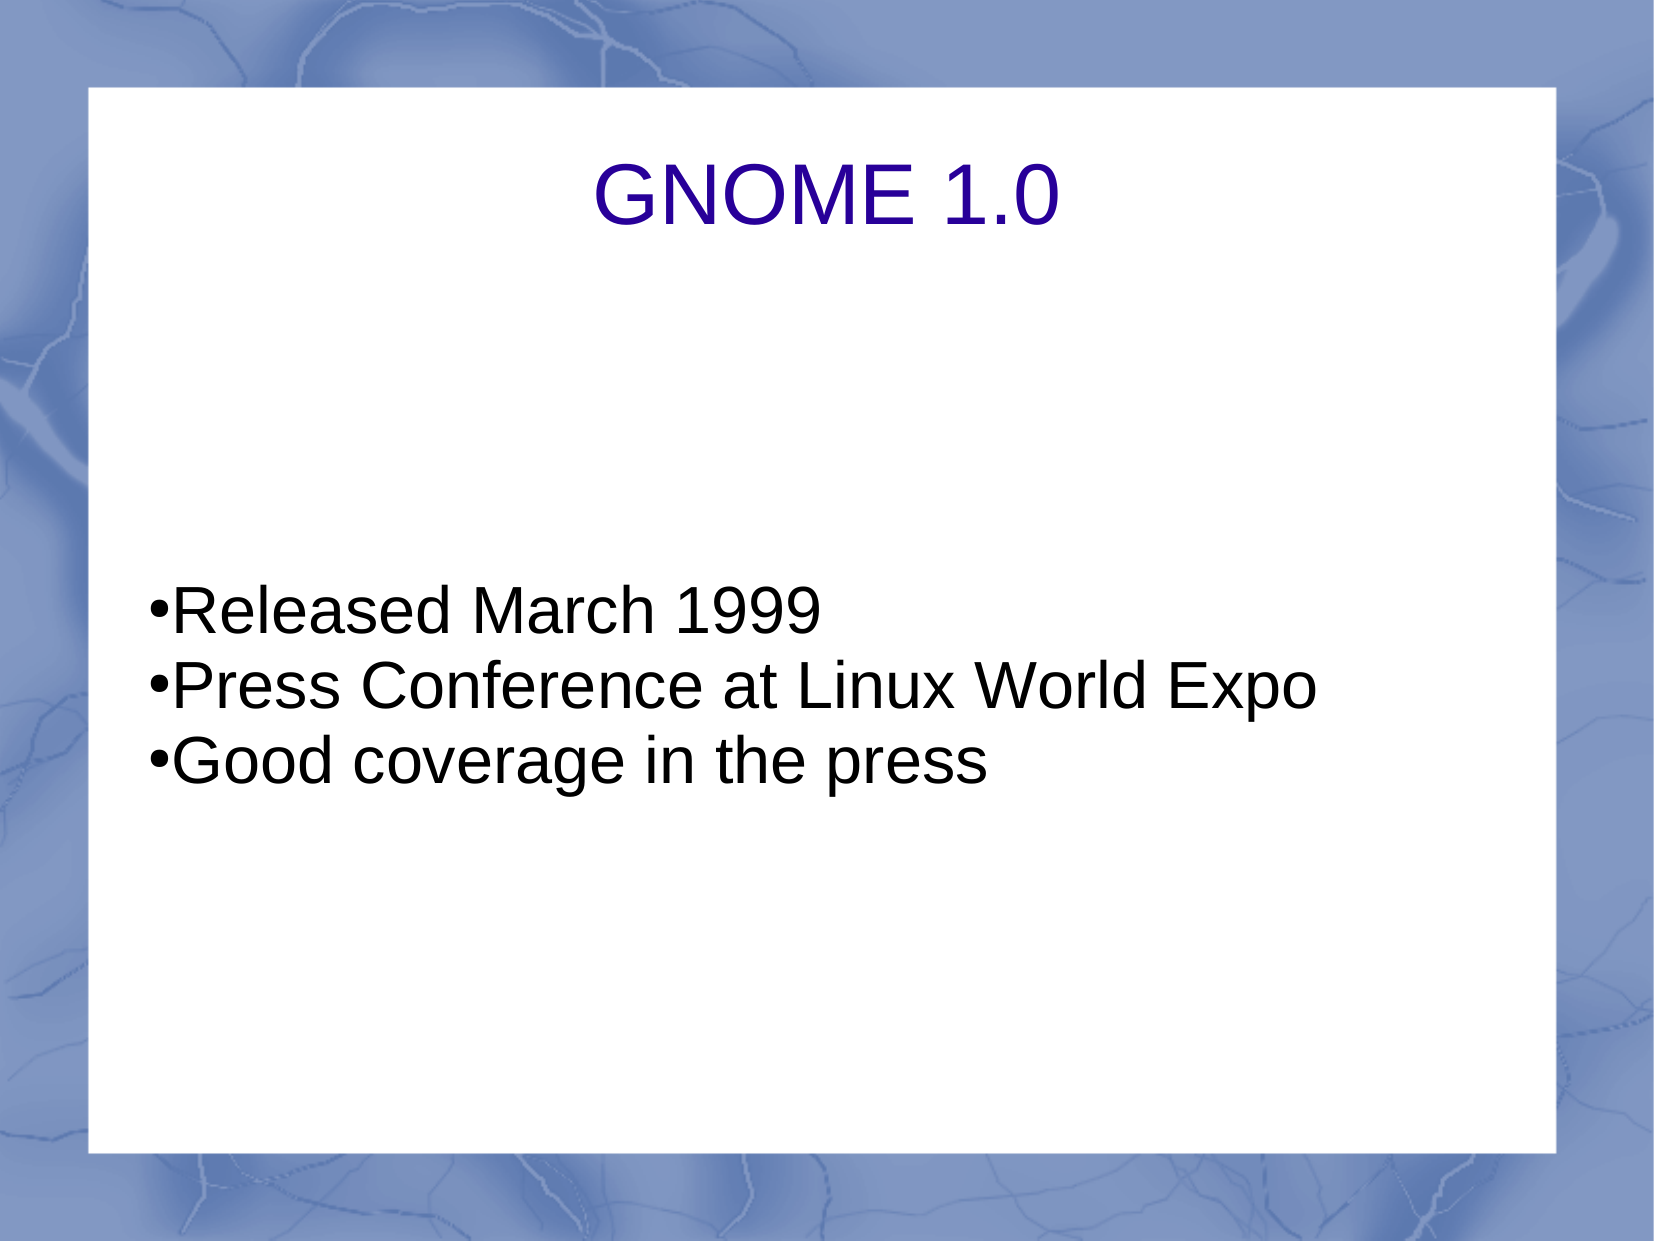

# GNOME 1.0
Released March 1999
Press Conference at Linux World Expo
Good coverage in the press